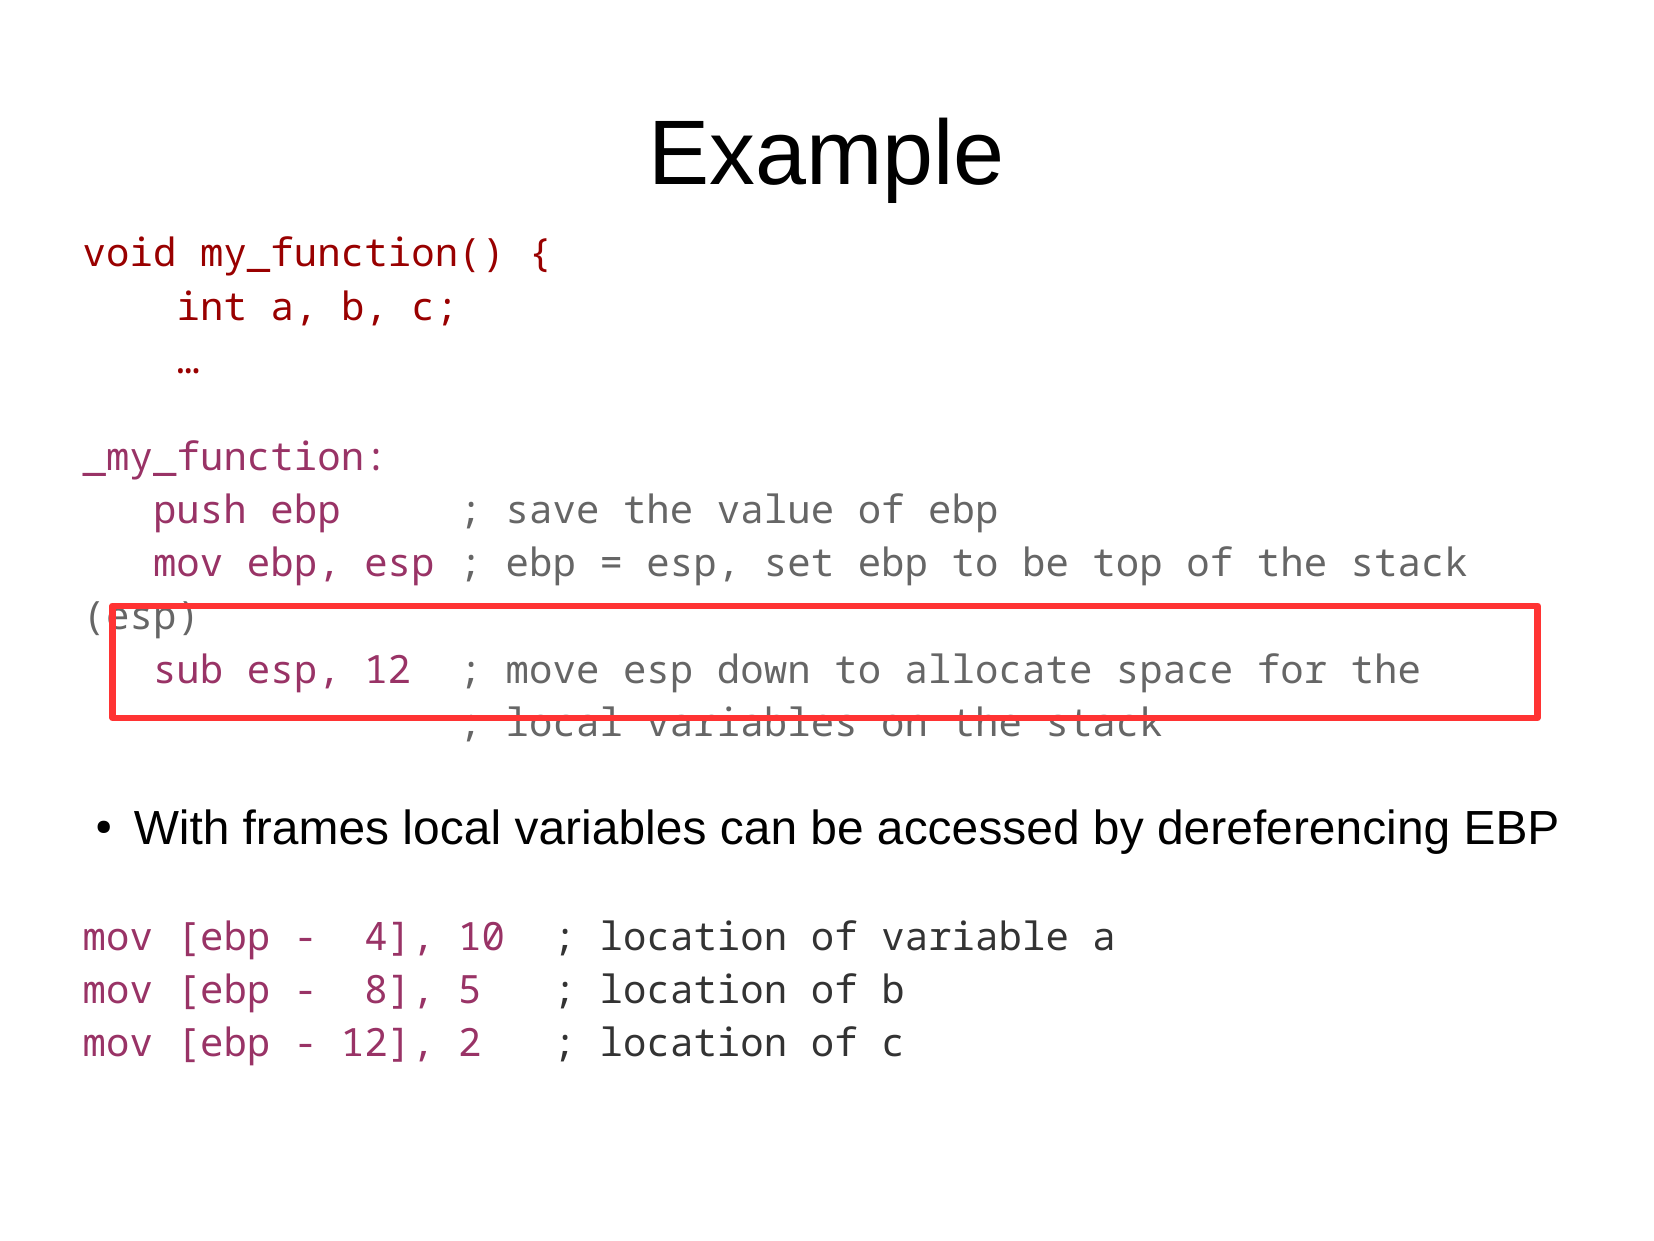

# Example
void my_function() {
 int a, b, c;
 …
_my_function:
 push ebp ; save the value of ebp
 mov ebp, esp ; ebp = esp, set ebp to be top of the stack (esp)
 sub esp, 12 ; move esp down to allocate space for the
 ; local variables on the stack
With frames local variables can be accessed by dereferencing EBP
mov [ebp - 4], 10 ; location of variable a
mov [ebp - 8], 5 ; location of b
mov [ebp - 12], 2 ; location of c